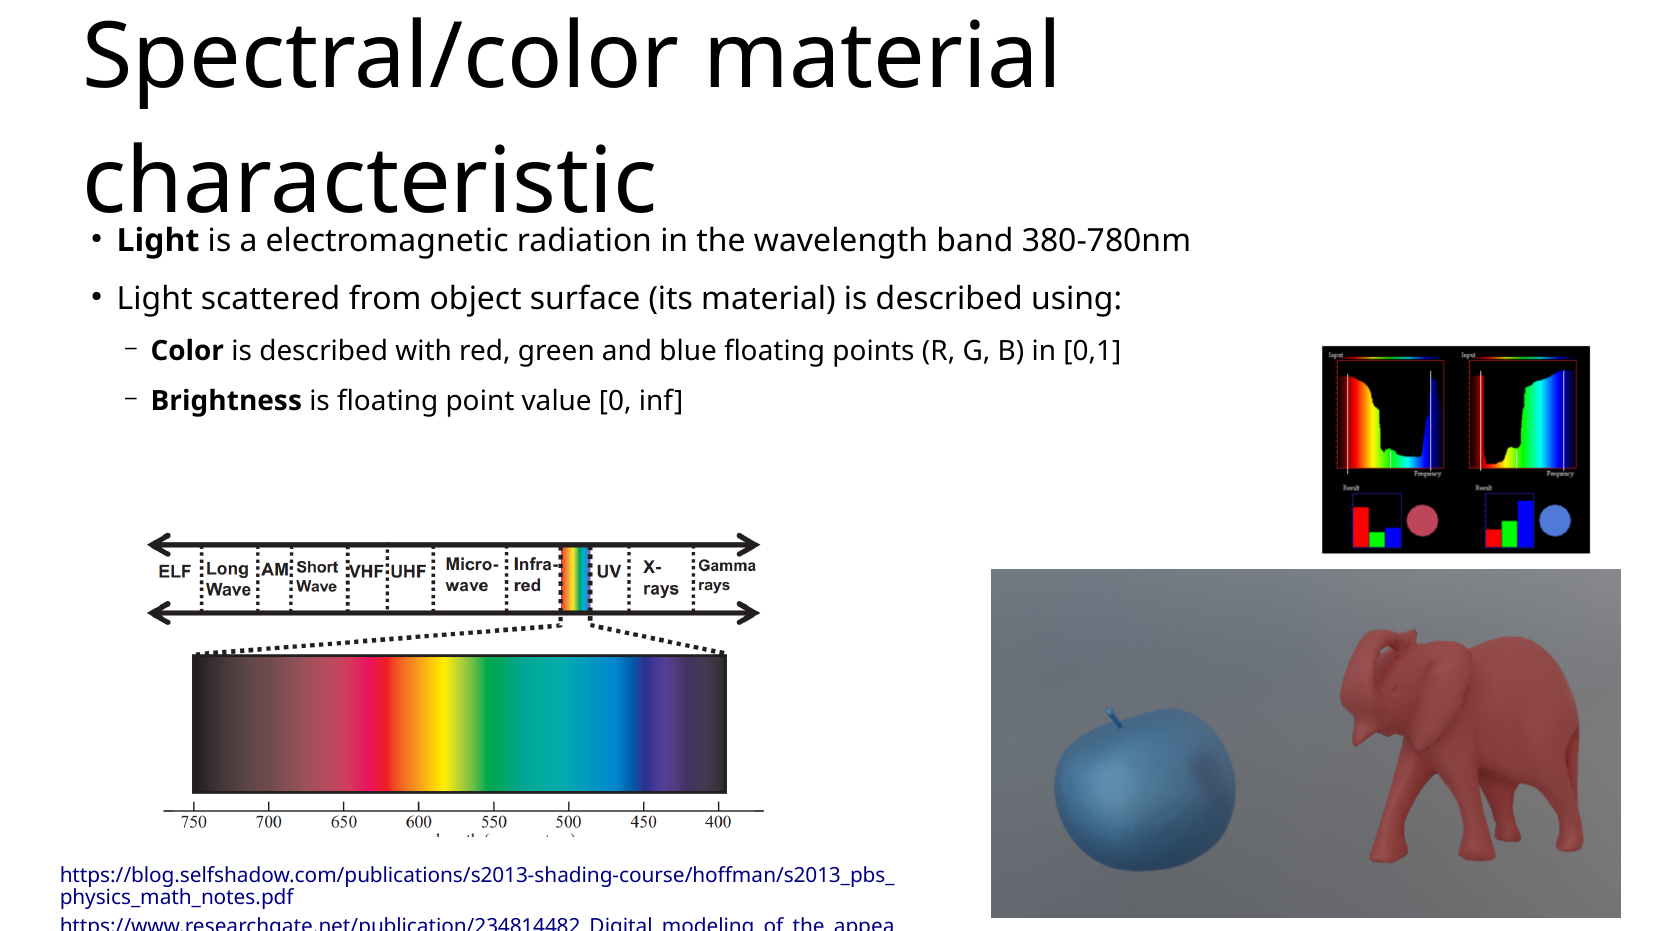

# Spectral/color material characteristic
Light is a electromagnetic radiation in the wavelength band 380-780nm
Light scattered from object surface (its material) is described using:
Color is described with red, green and blue floating points (R, G, B) in [0,1]
Brightness is floating point value [0, inf]
https://blog.selfshadow.com/publications/s2013-shading-course/hoffman/s2013_pbs_physics_math_notes.pdf
https://www.researchgate.net/publication/234814482_Digital_modeling_of_the_appearance_of_materials